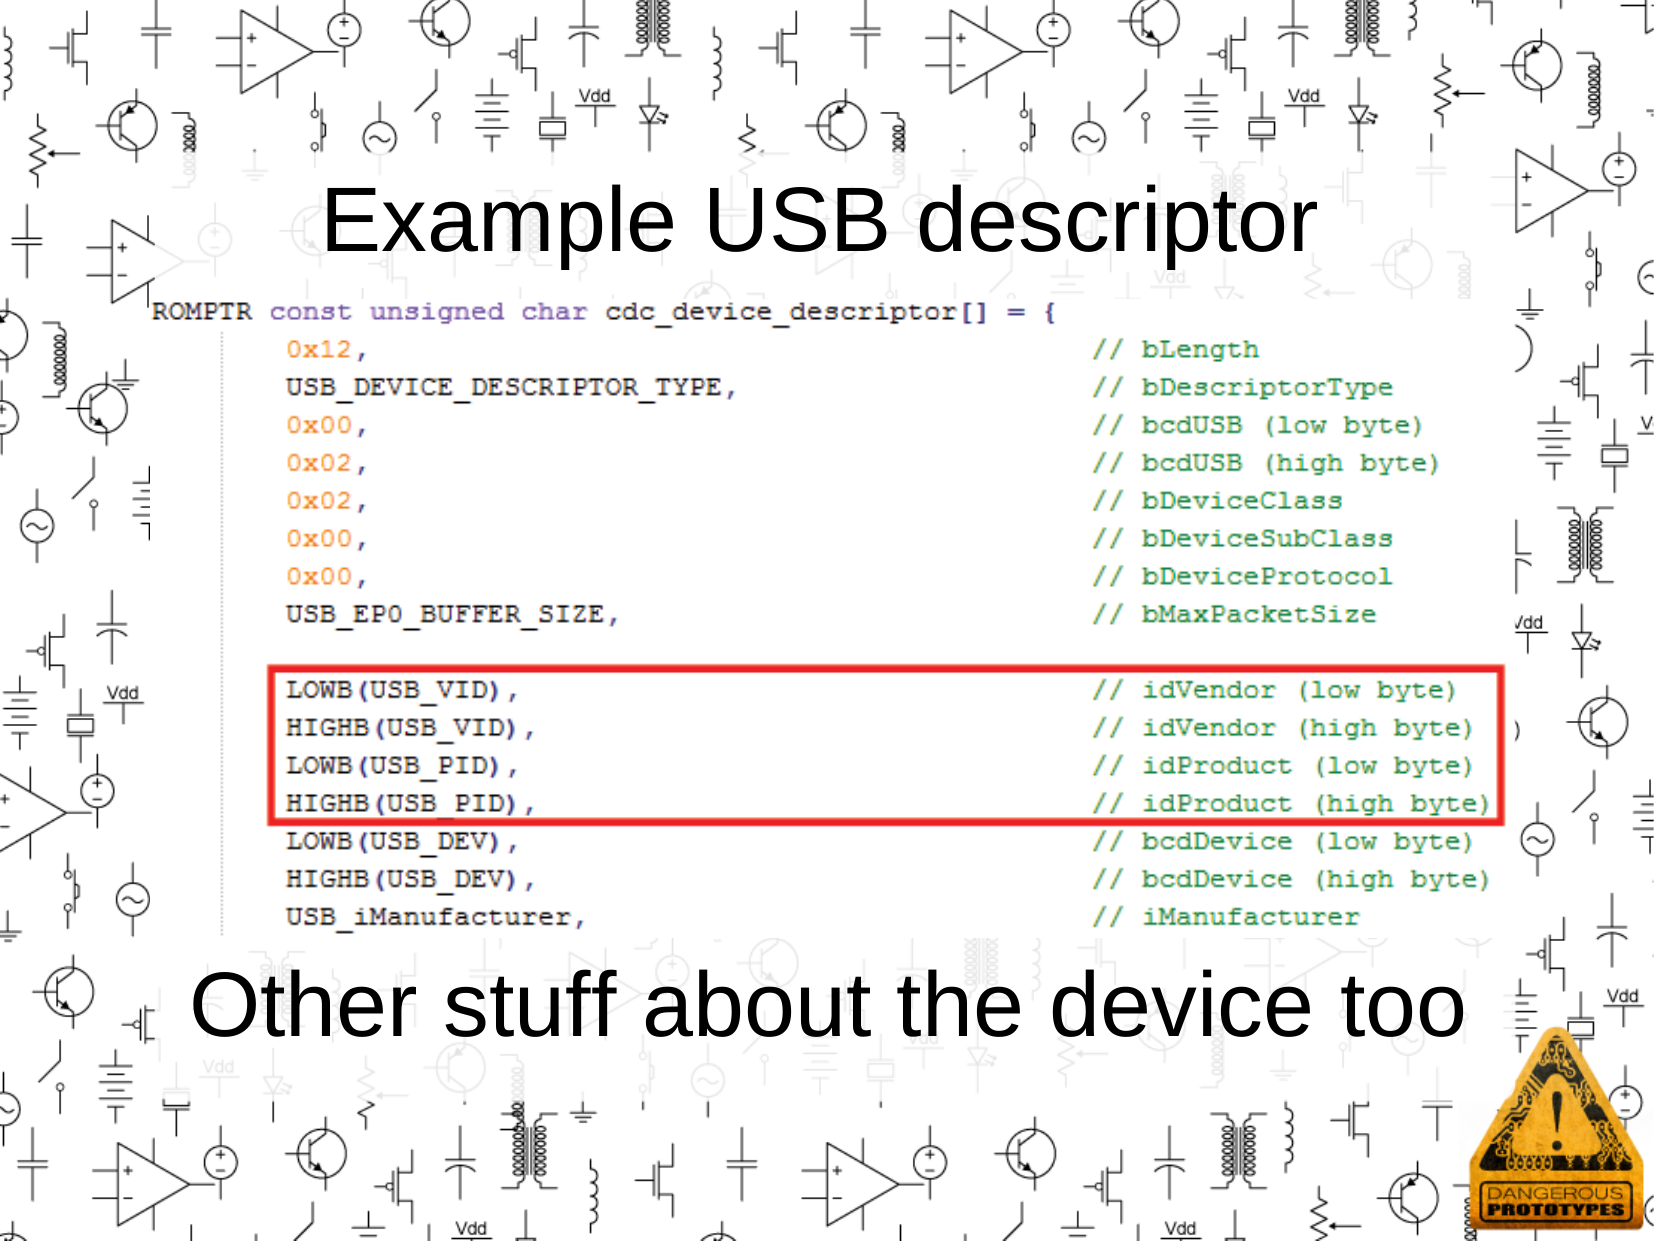

Example USB descriptor
Other stuff about the device too